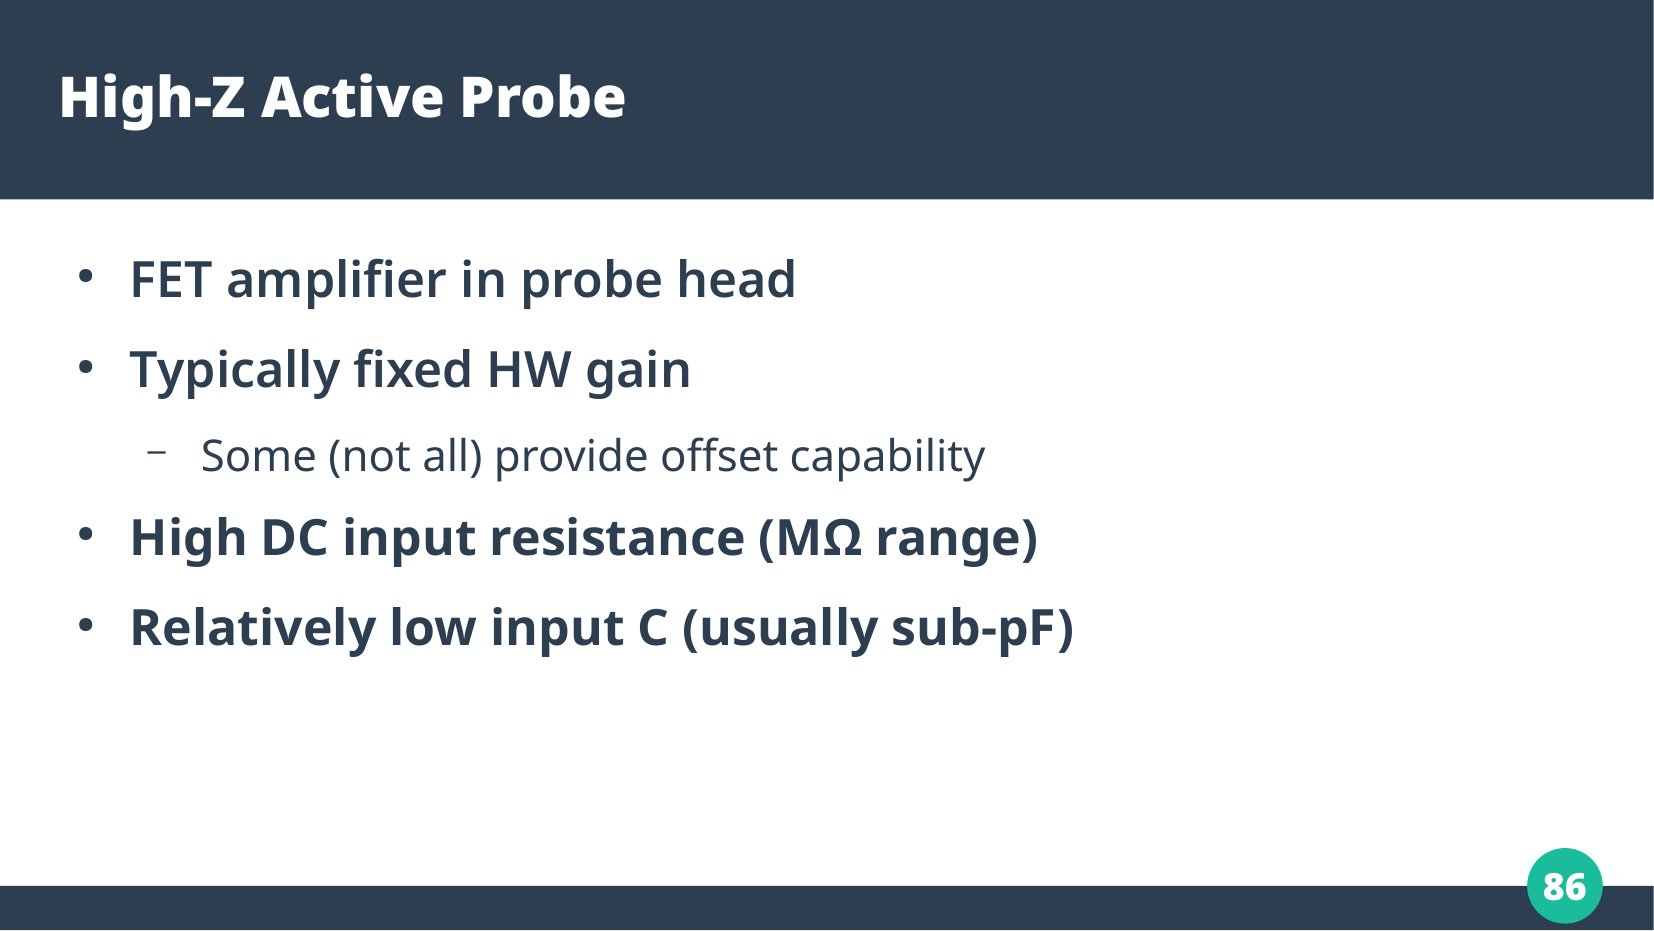

# High-Z Active Probe
FET amplifier in probe head
Typically fixed HW gain
Some (not all) provide offset capability
High DC input resistance (MΩ range)
Relatively low input C (usually sub-pF)